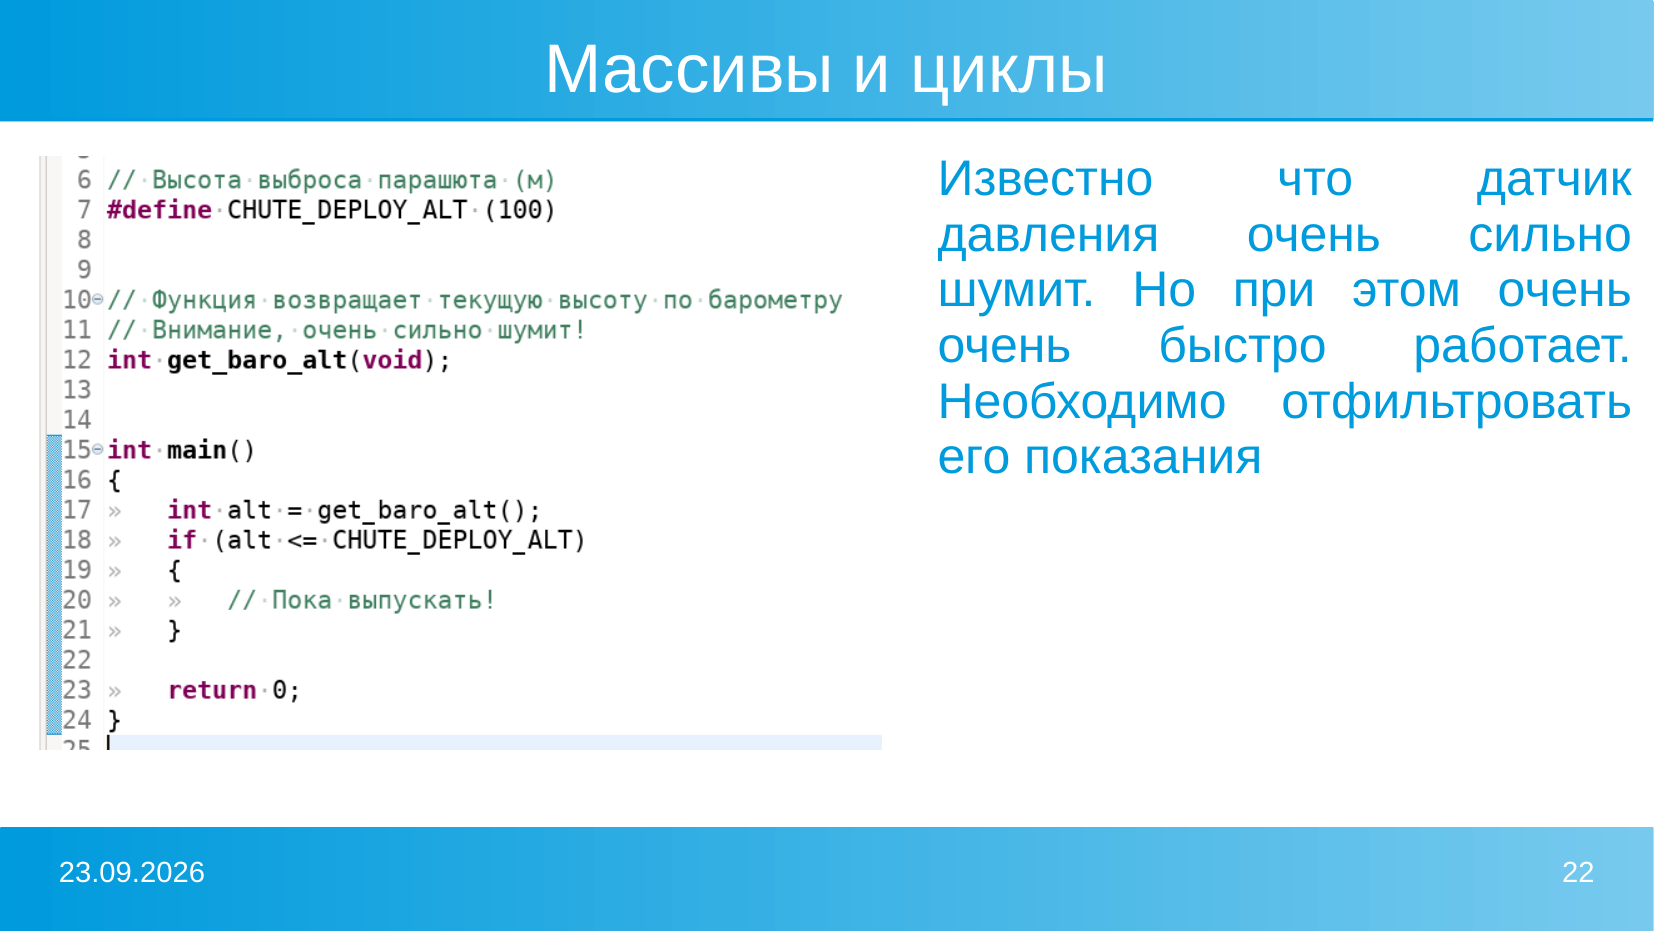

# Массивы и циклы
Известно что датчик давления очень сильно шумит. Но при этом очень очень быстро работает. Необходимо отфильтровать его показания
22